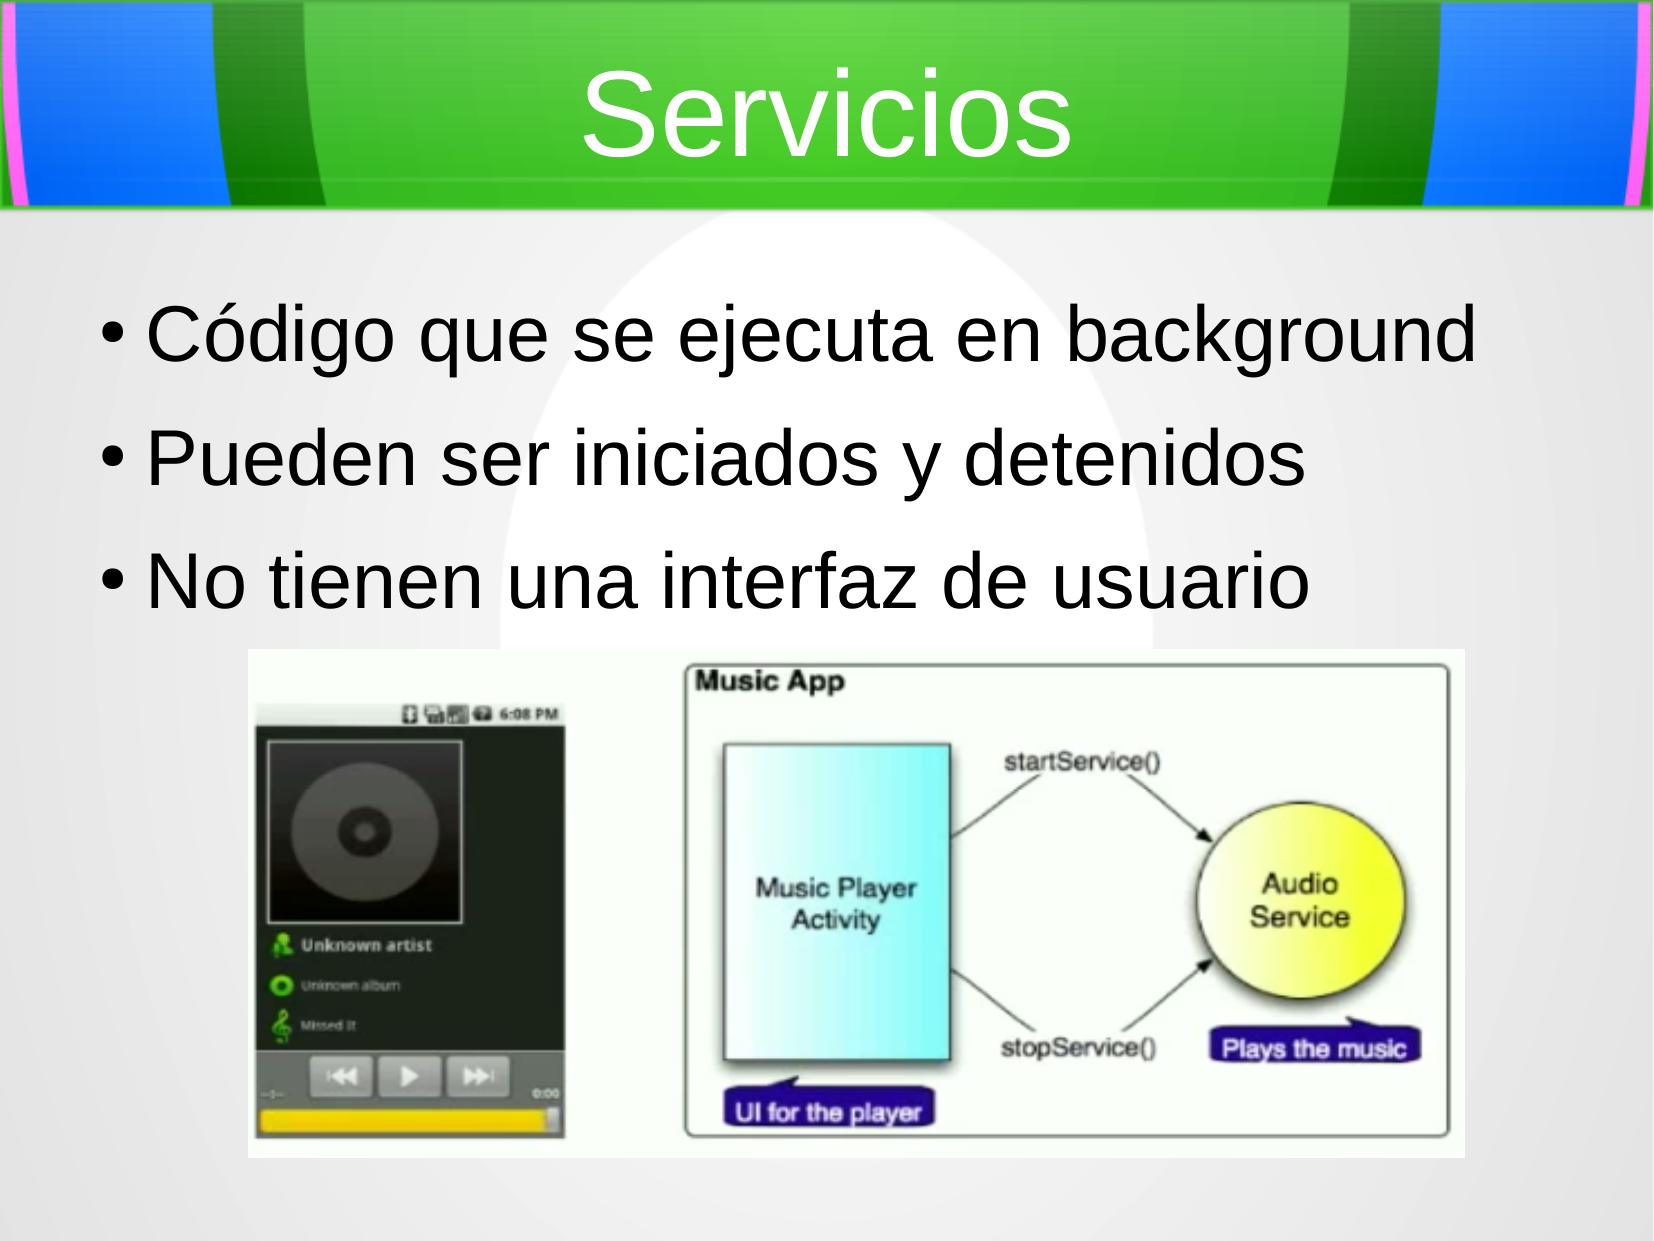

# Servicios
Código que se ejecuta en background
Pueden ser iniciados y detenidos
No tienen una interfaz de usuario